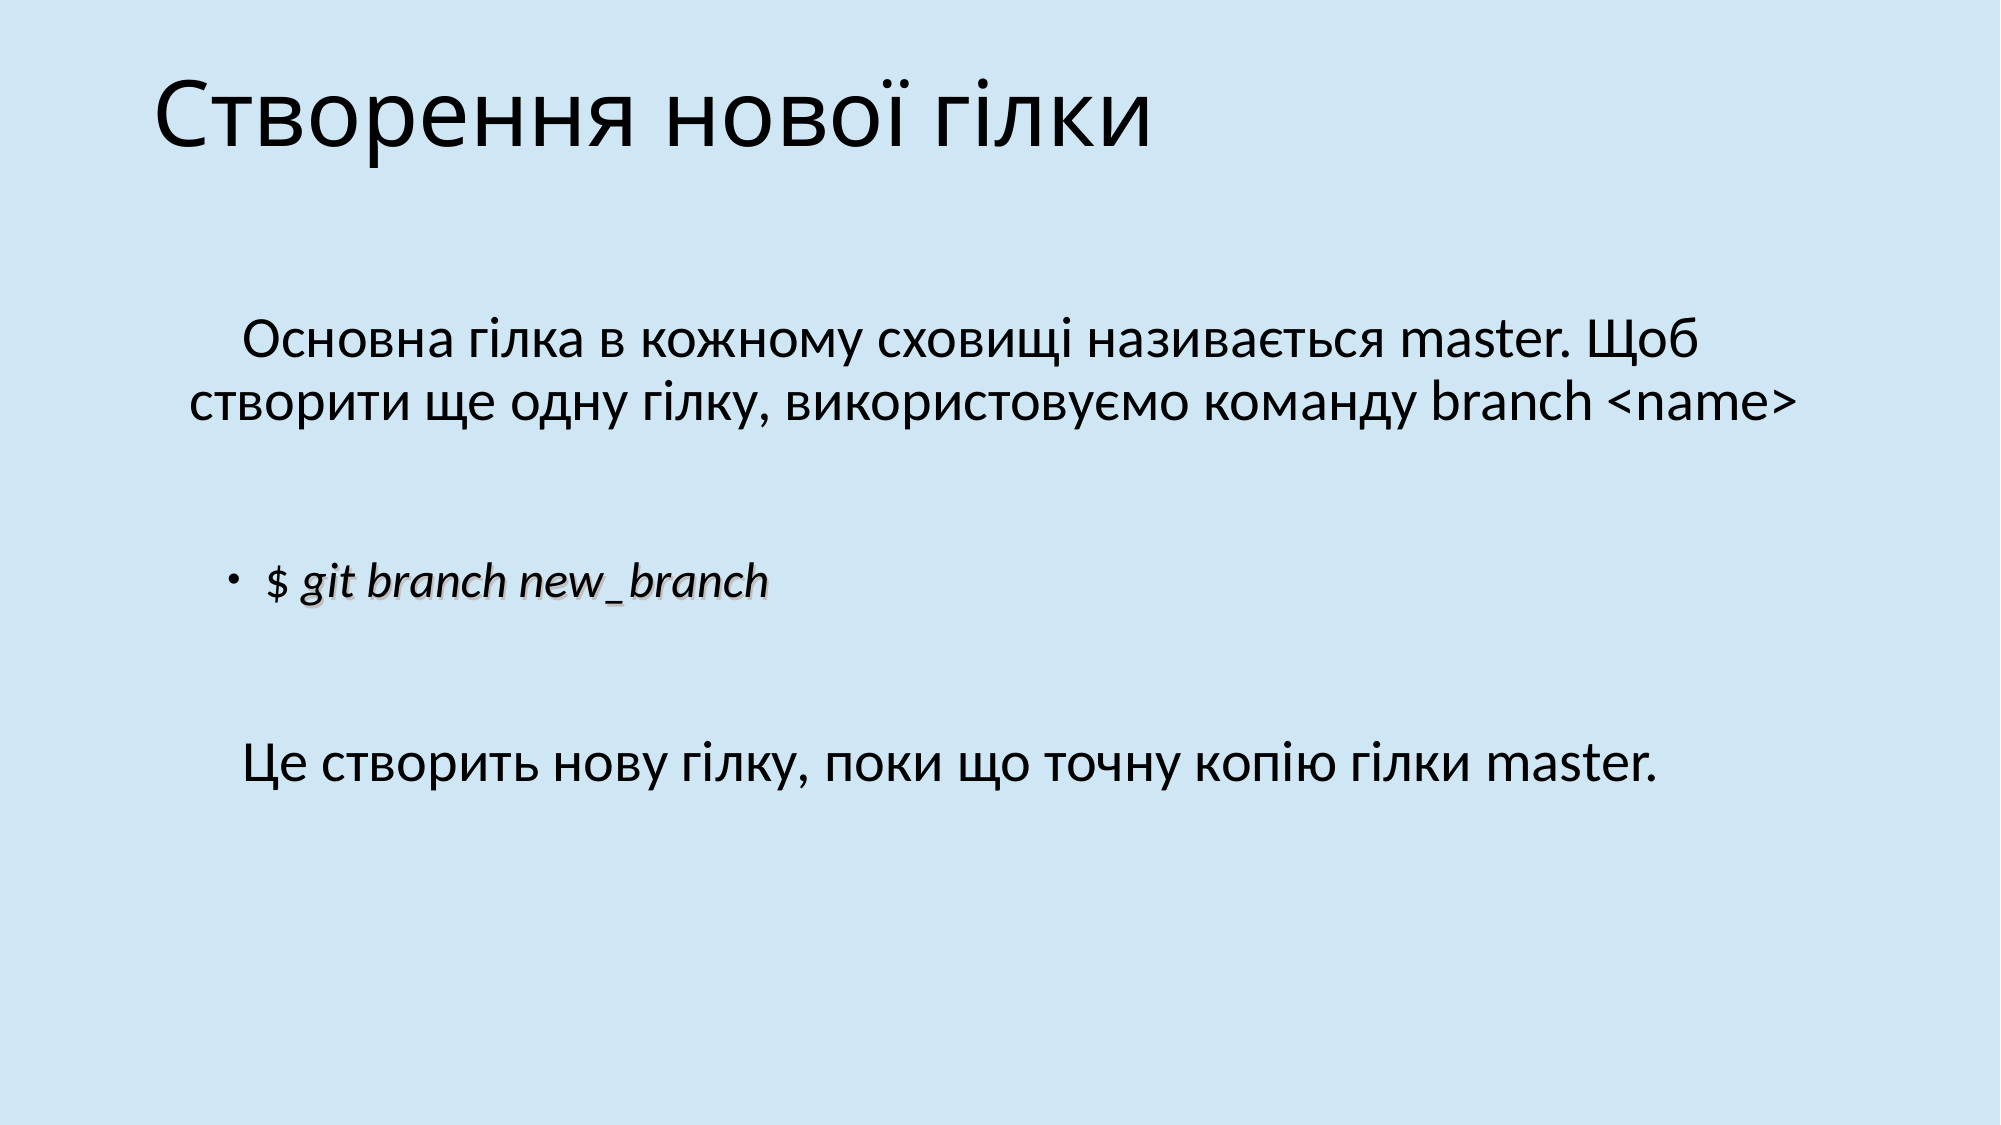

# Створення нової гілки
 Основна гілка в кожному сховищі називається master. Щоб створити ще одну гілку, використовуємо команду branch <name>
$ git branch new_branch
 Це створить нову гілку, поки що точну копію гілки master.